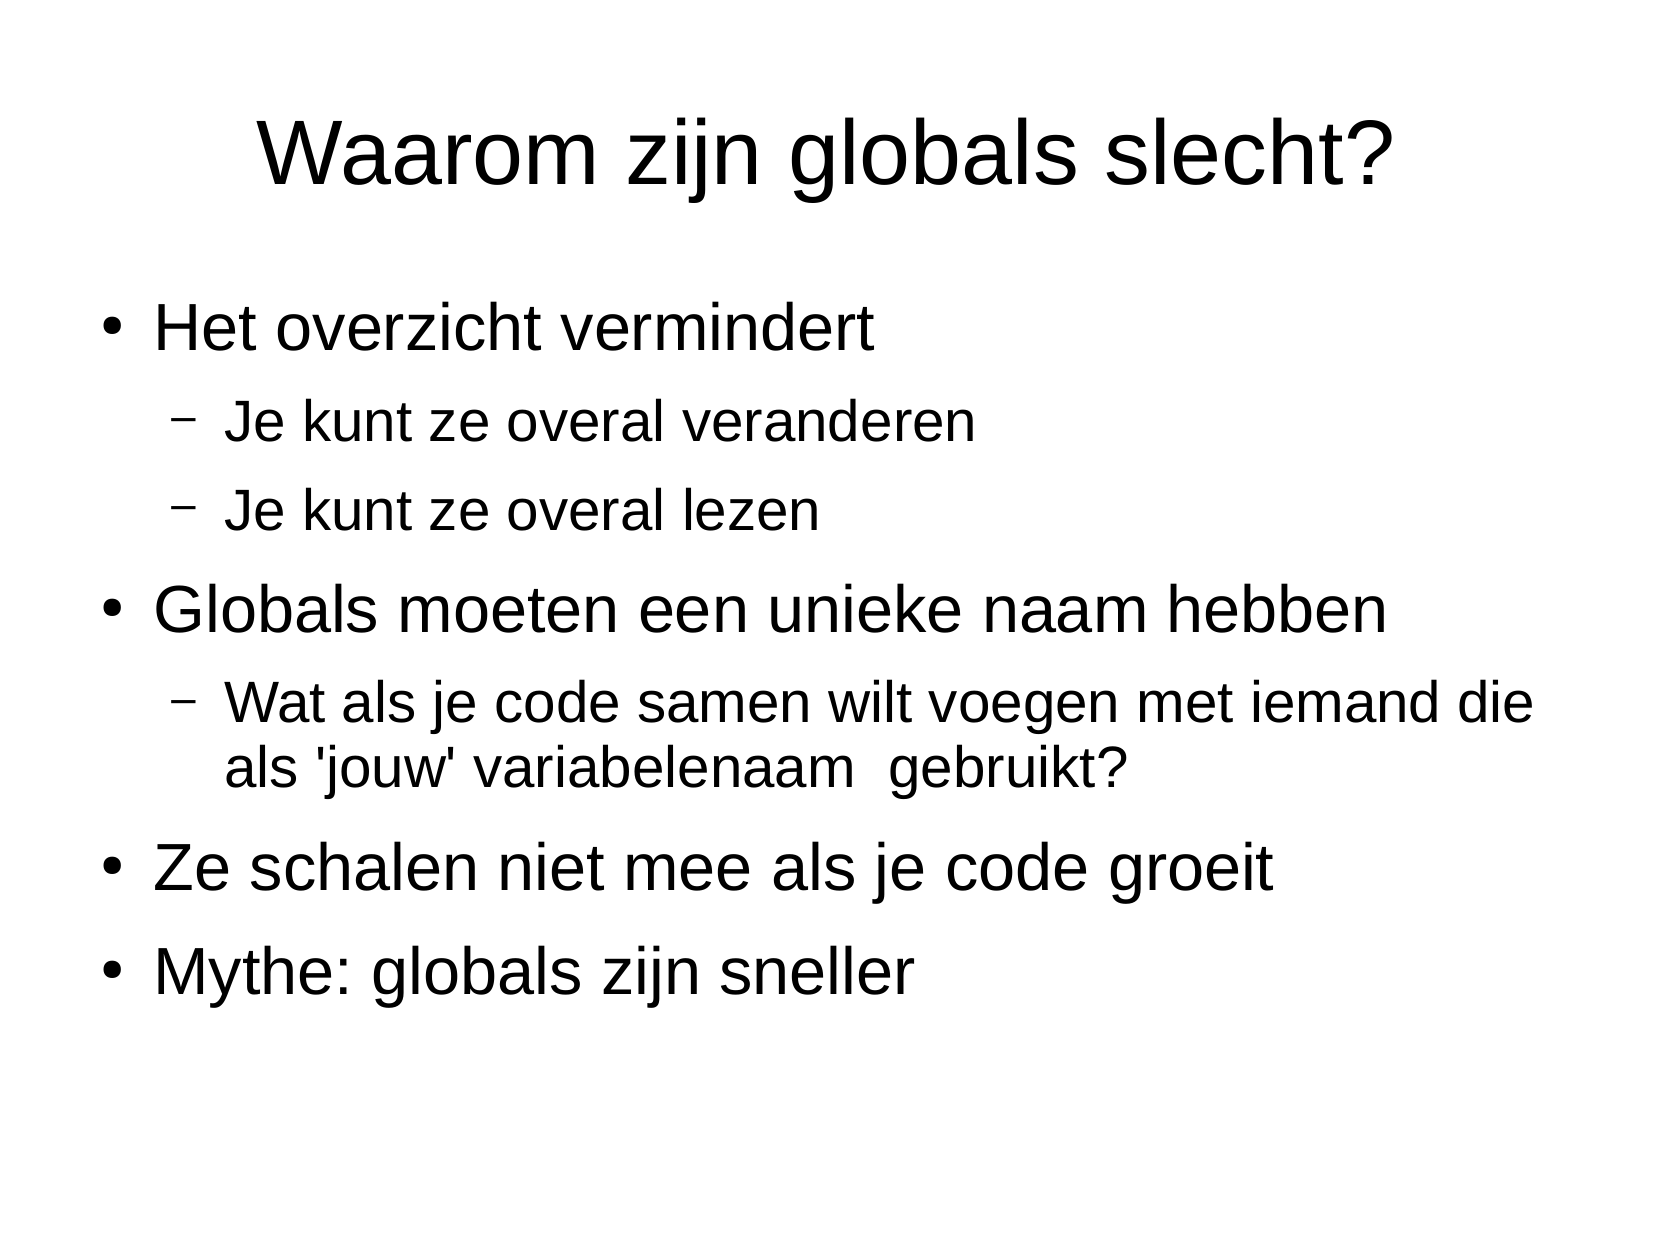

# Waarom zijn globals slecht?
Het overzicht vermindert
Je kunt ze overal veranderen
Je kunt ze overal lezen
Globals moeten een unieke naam hebben
Wat als je code samen wilt voegen met iemand die als 'jouw' variabelenaam gebruikt?
Ze schalen niet mee als je code groeit
Mythe: globals zijn sneller